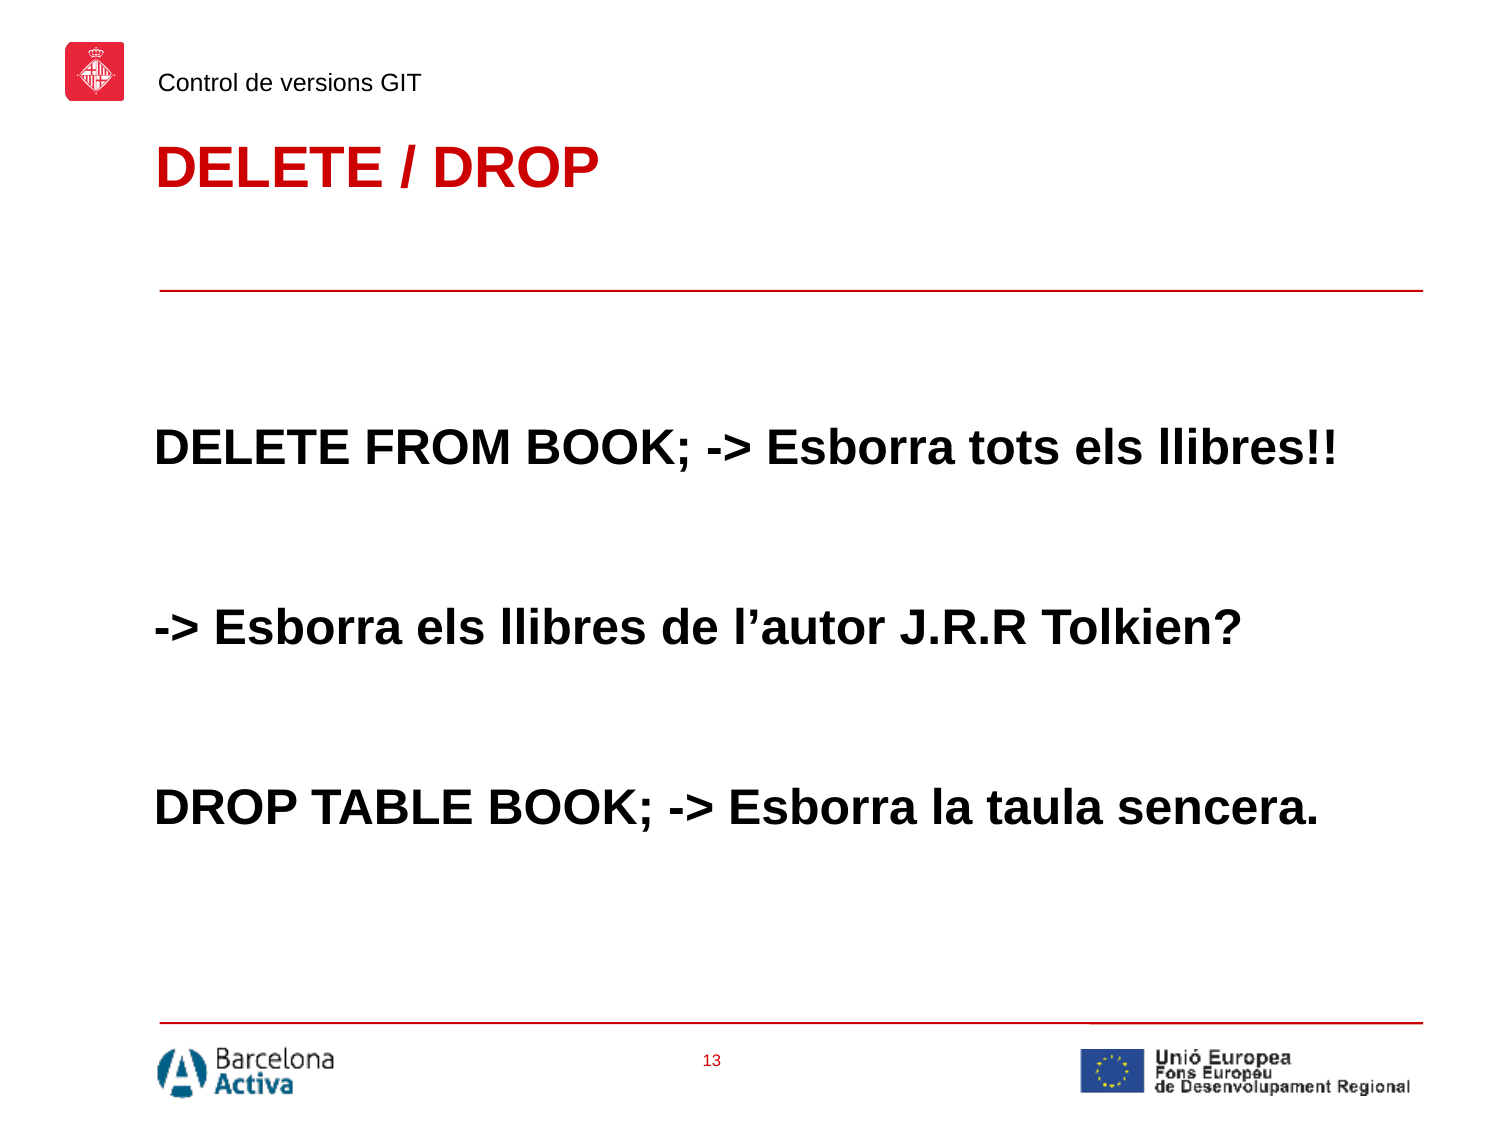

Control de versions GIT
DELETE / DROP
DELETE FROM BOOK; -> Esborra tots els llibres!!
-> Esborra els llibres de l’autor J.R.R Tolkien?
DROP TABLE BOOK; -> Esborra la taula sencera.